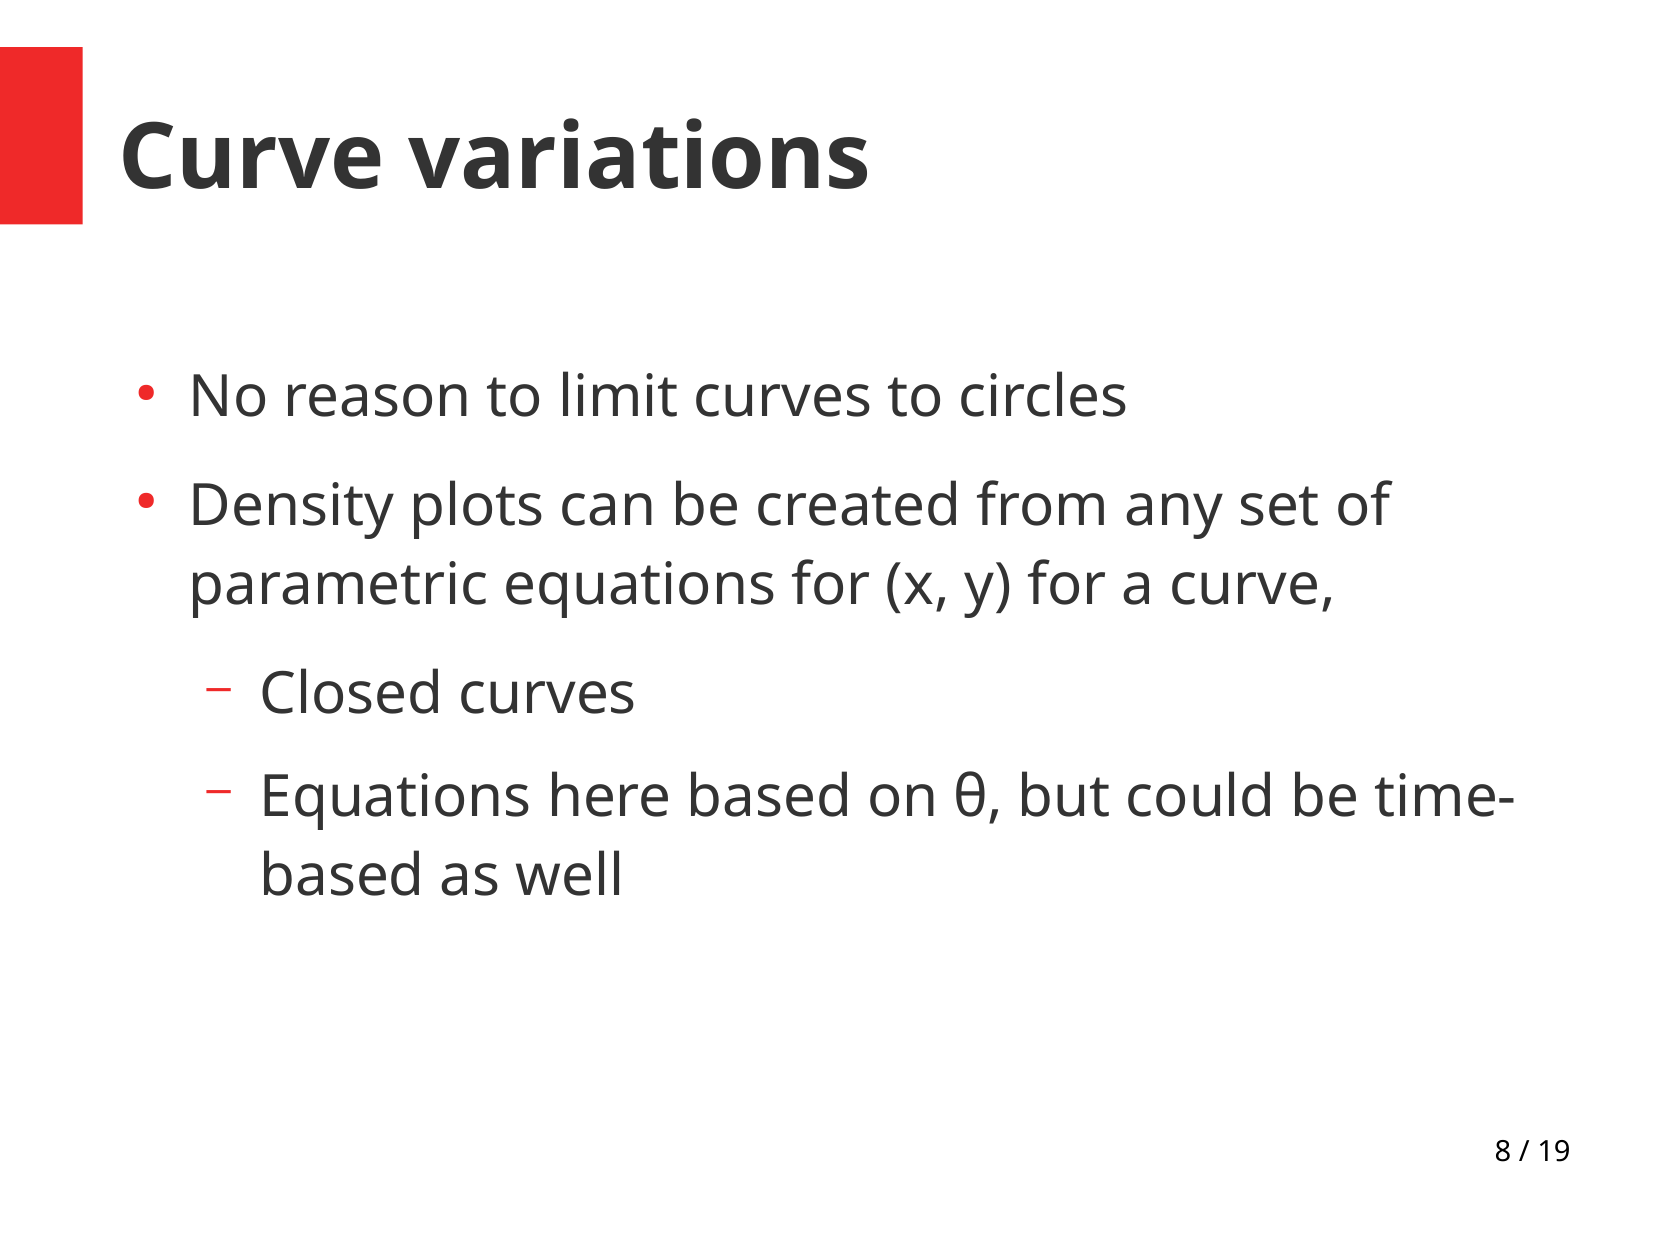

# Curve variations
No reason to limit curves to circles
Density plots can be created from any set of parametric equations for (x, y) for a curve,
Closed curves
Equations here based on θ, but could be time-based as well
8